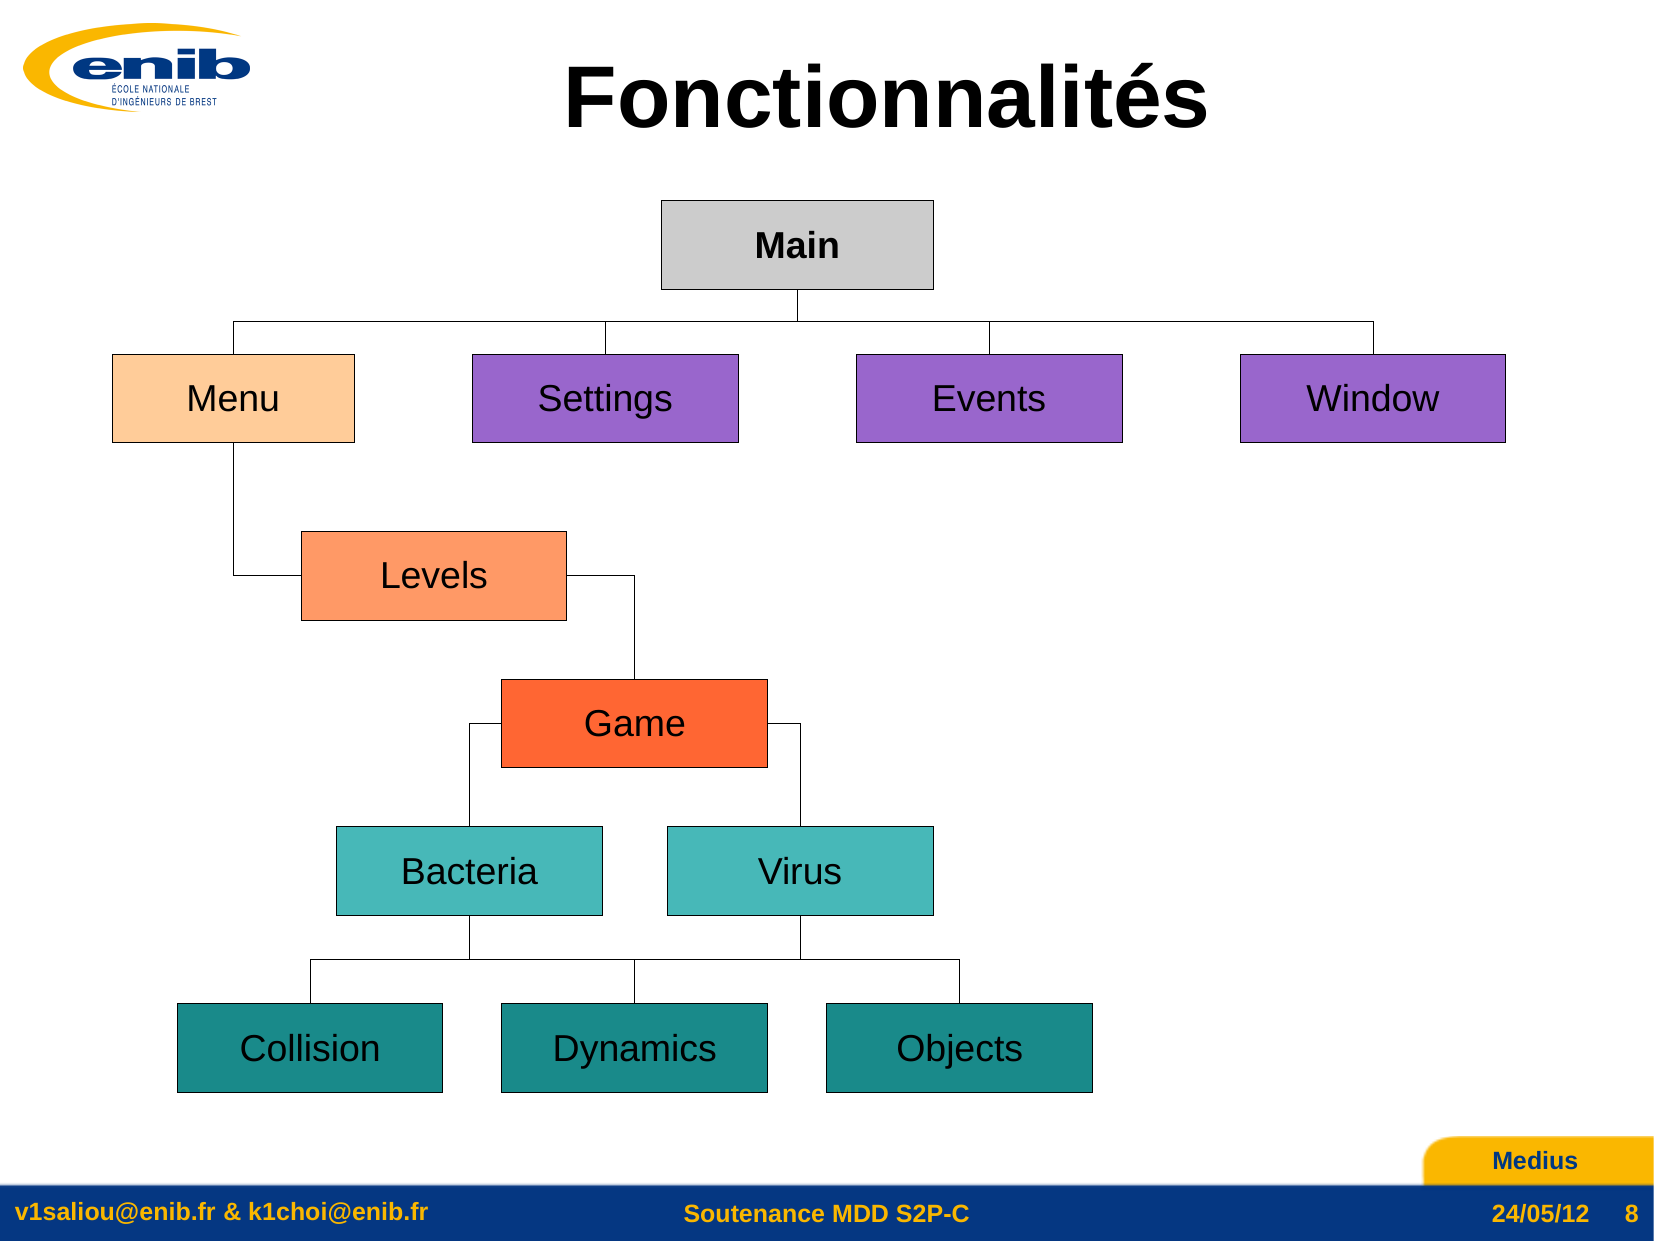

Fonctionnalités
Main
Menu
Settings
Events
Window
Levels
Game
Bacteria
Virus
Collision
Dynamics
Objects